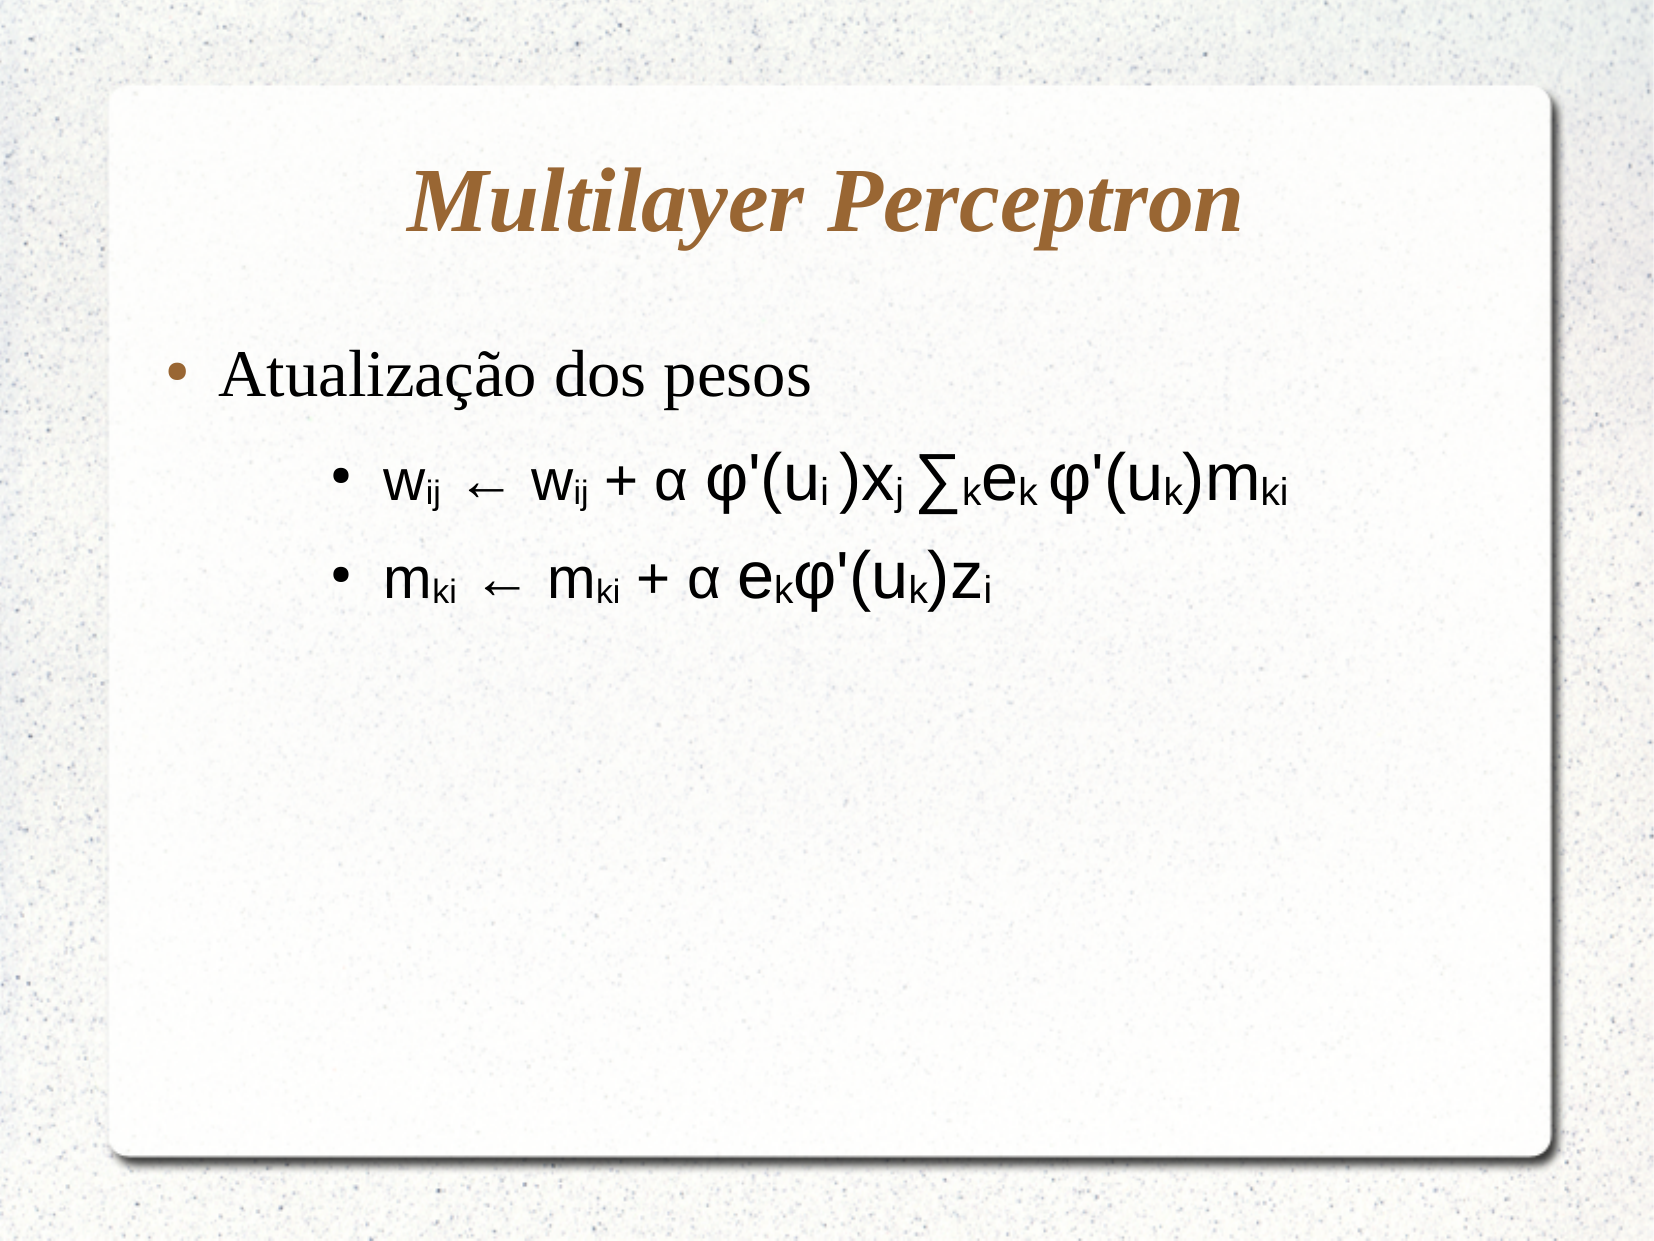

# Multilayer Perceptron
Atualização dos pesos
wij ← wij + α φ'(ui )xj ∑kek φ'(uk)mki
mki ← mki + α ekφ'(uk)zi